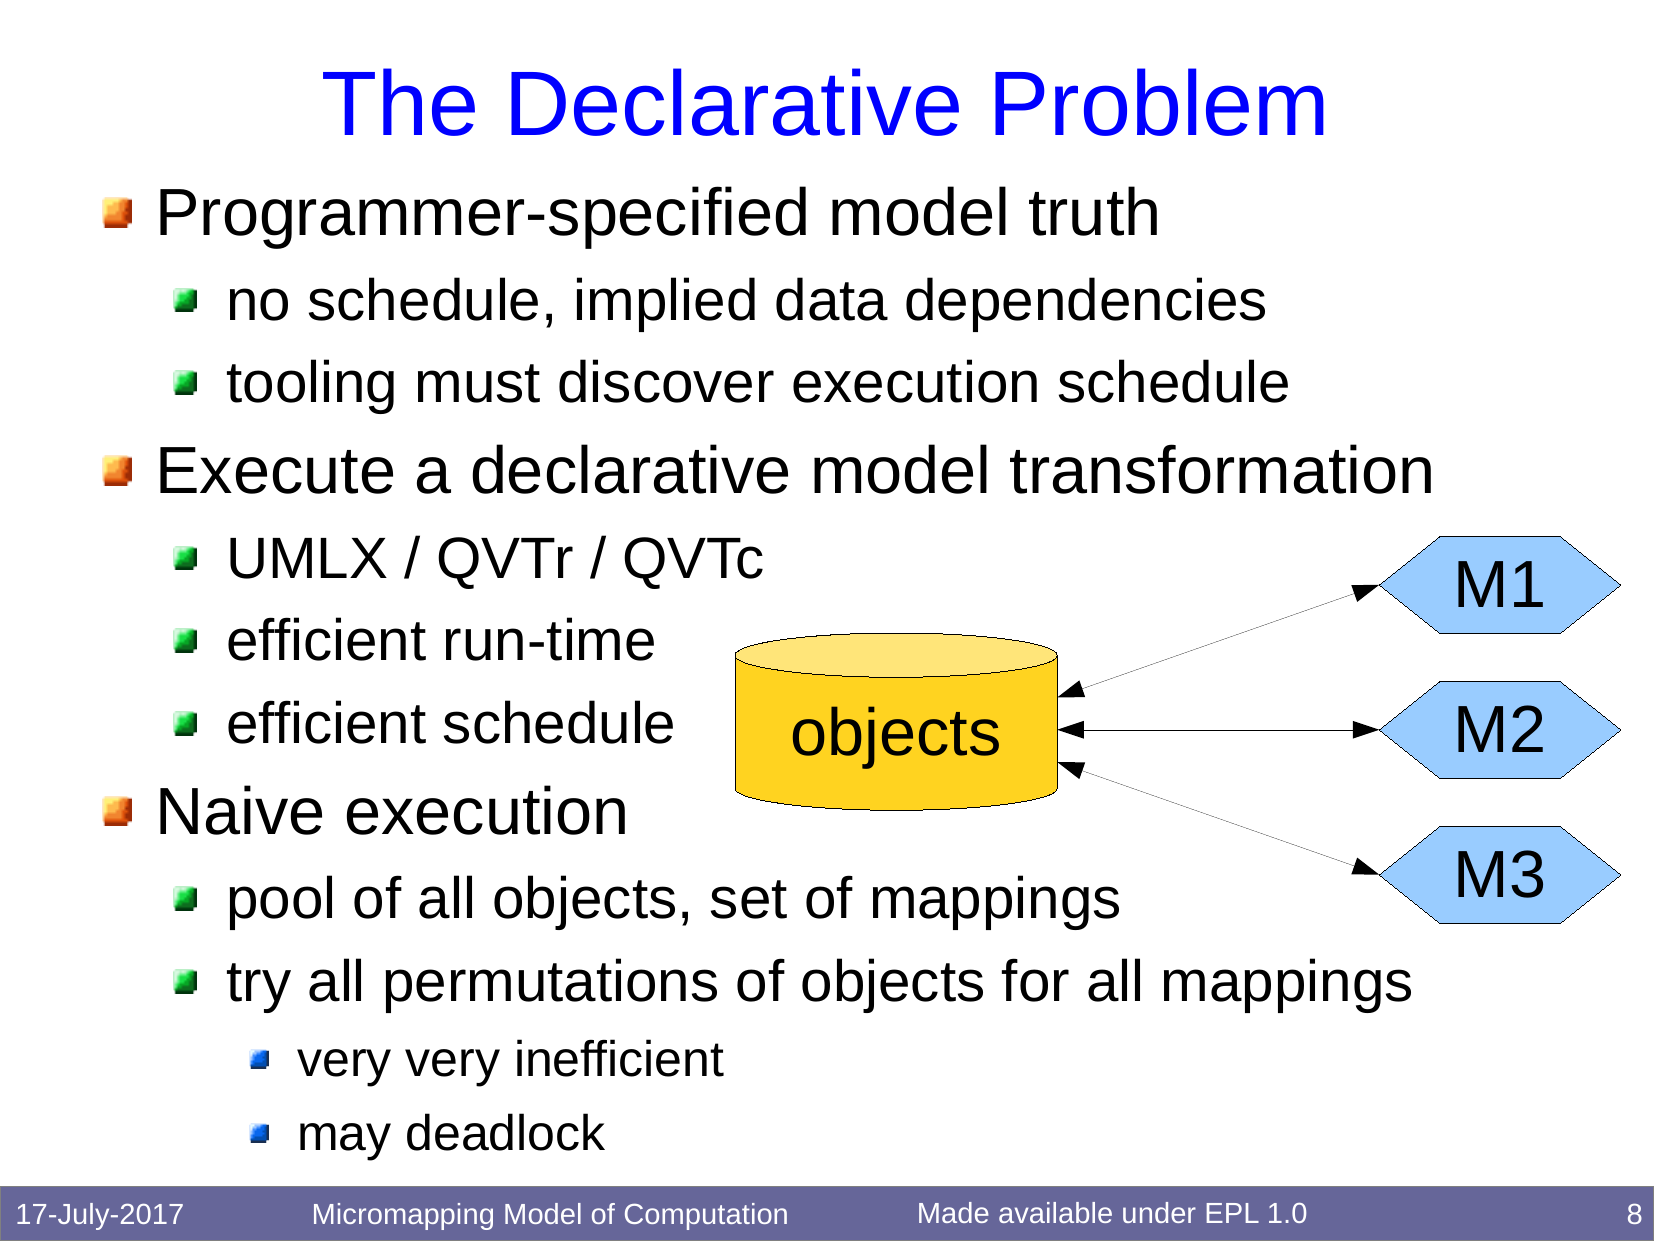

# The Declarative Problem
Programmer-specified model truth
no schedule, implied data dependencies
tooling must discover execution schedule
Execute a declarative model transformation
UMLX / QVTr / QVTc
efficient run-time
efficient schedule
Naive execution
pool of all objects, set of mappings
try all permutations of objects for all mappings
very very inefficient
may deadlock
M1
objects
M2
M3
17-July-2017
Micromapping Model of Computation
8